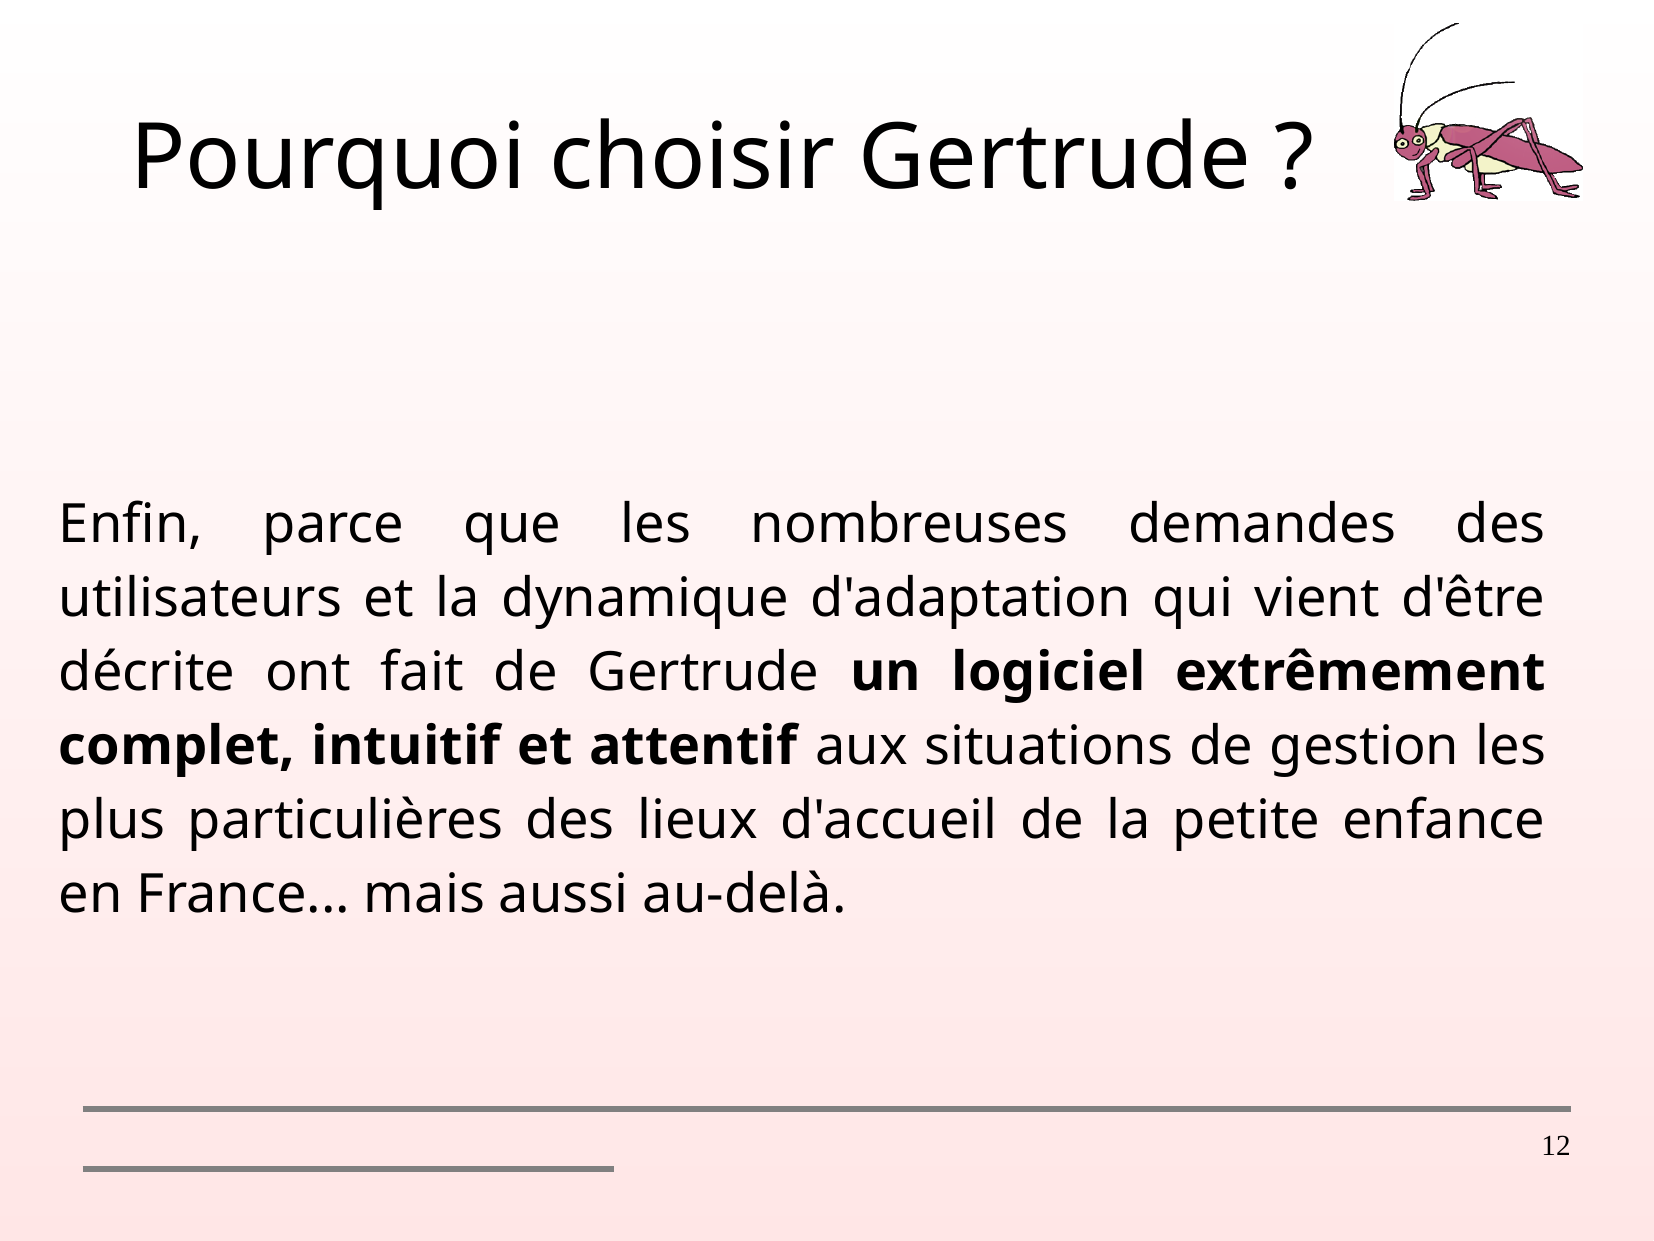

# Pourquoi choisir Gertrude ?
Enfin, parce que les nombreuses demandes des utilisateurs et la dynamique d'adaptation qui vient d'être décrite ont fait de Gertrude un logiciel extrêmement complet, intuitif et attentif aux situations de gestion les plus particulières des lieux d'accueil de la petite enfance en France... mais aussi au-delà.
12